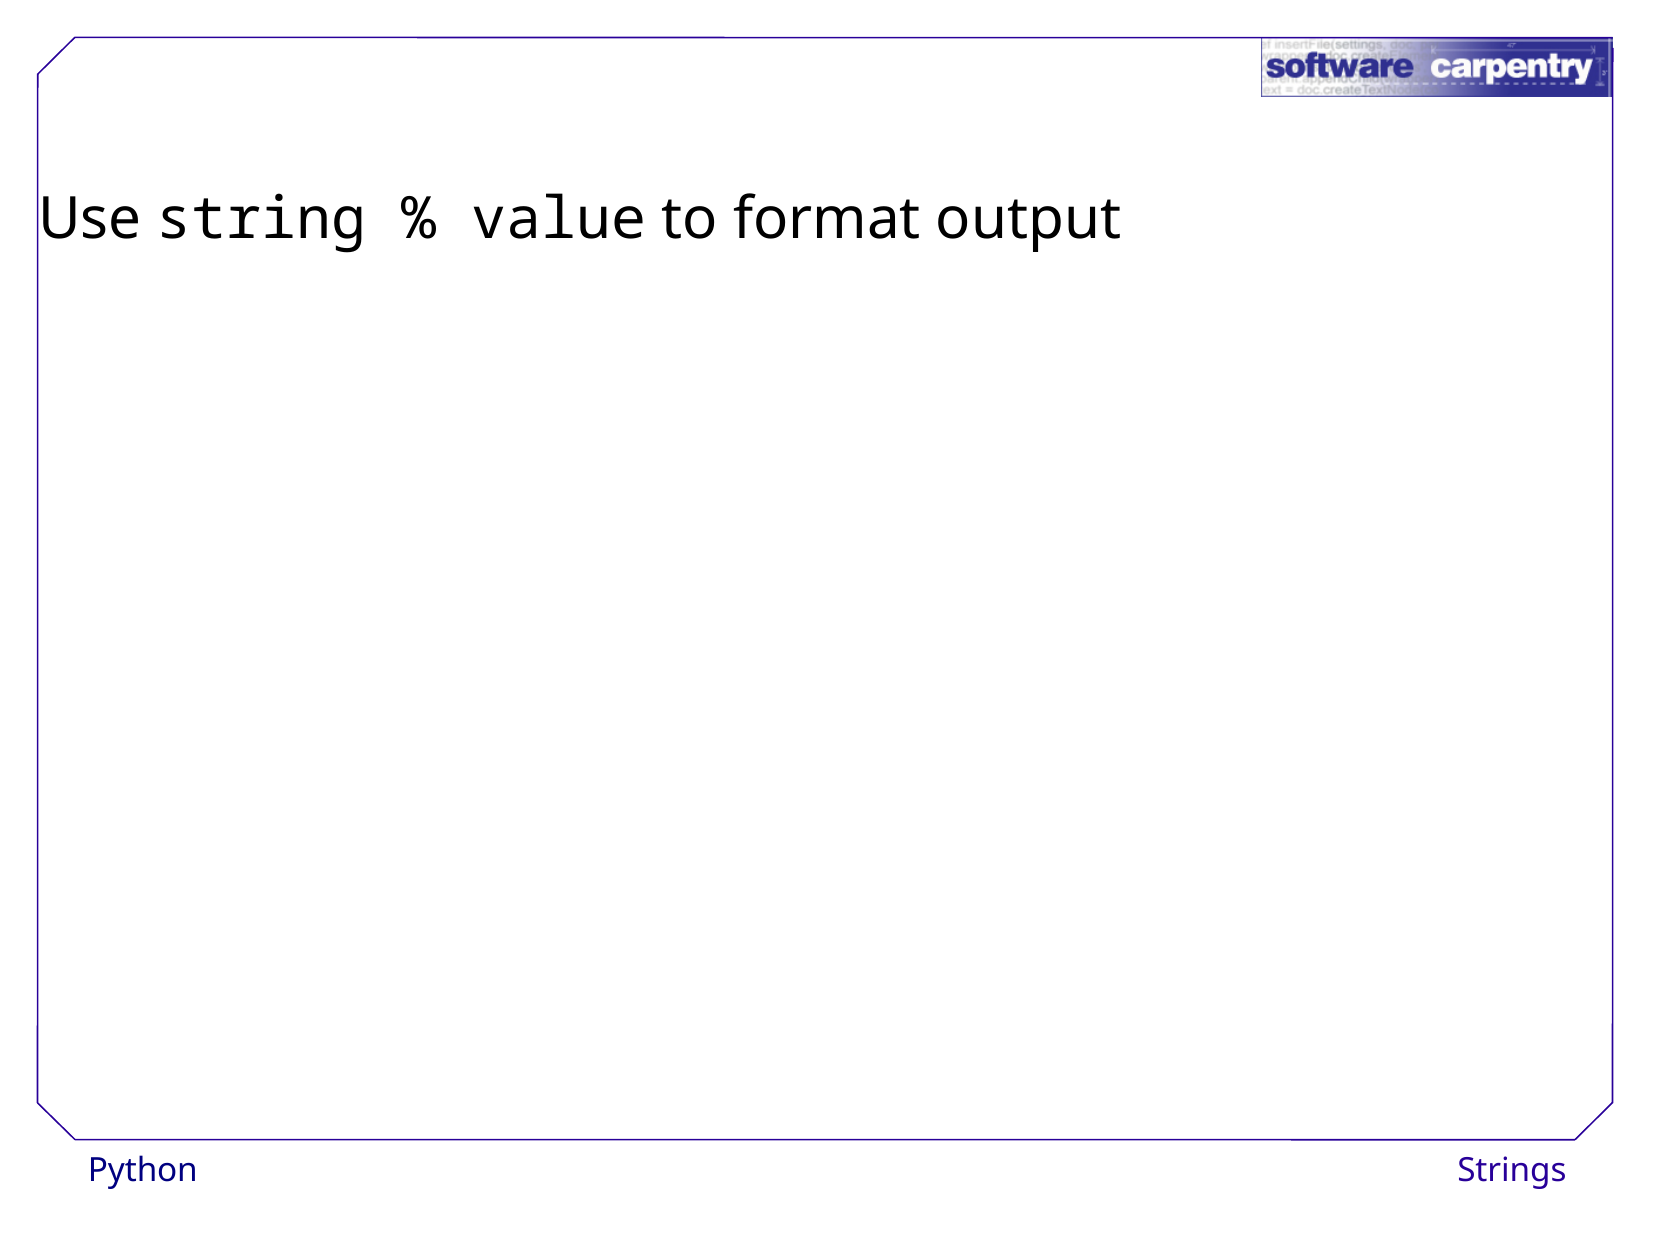

Use string % value to format output